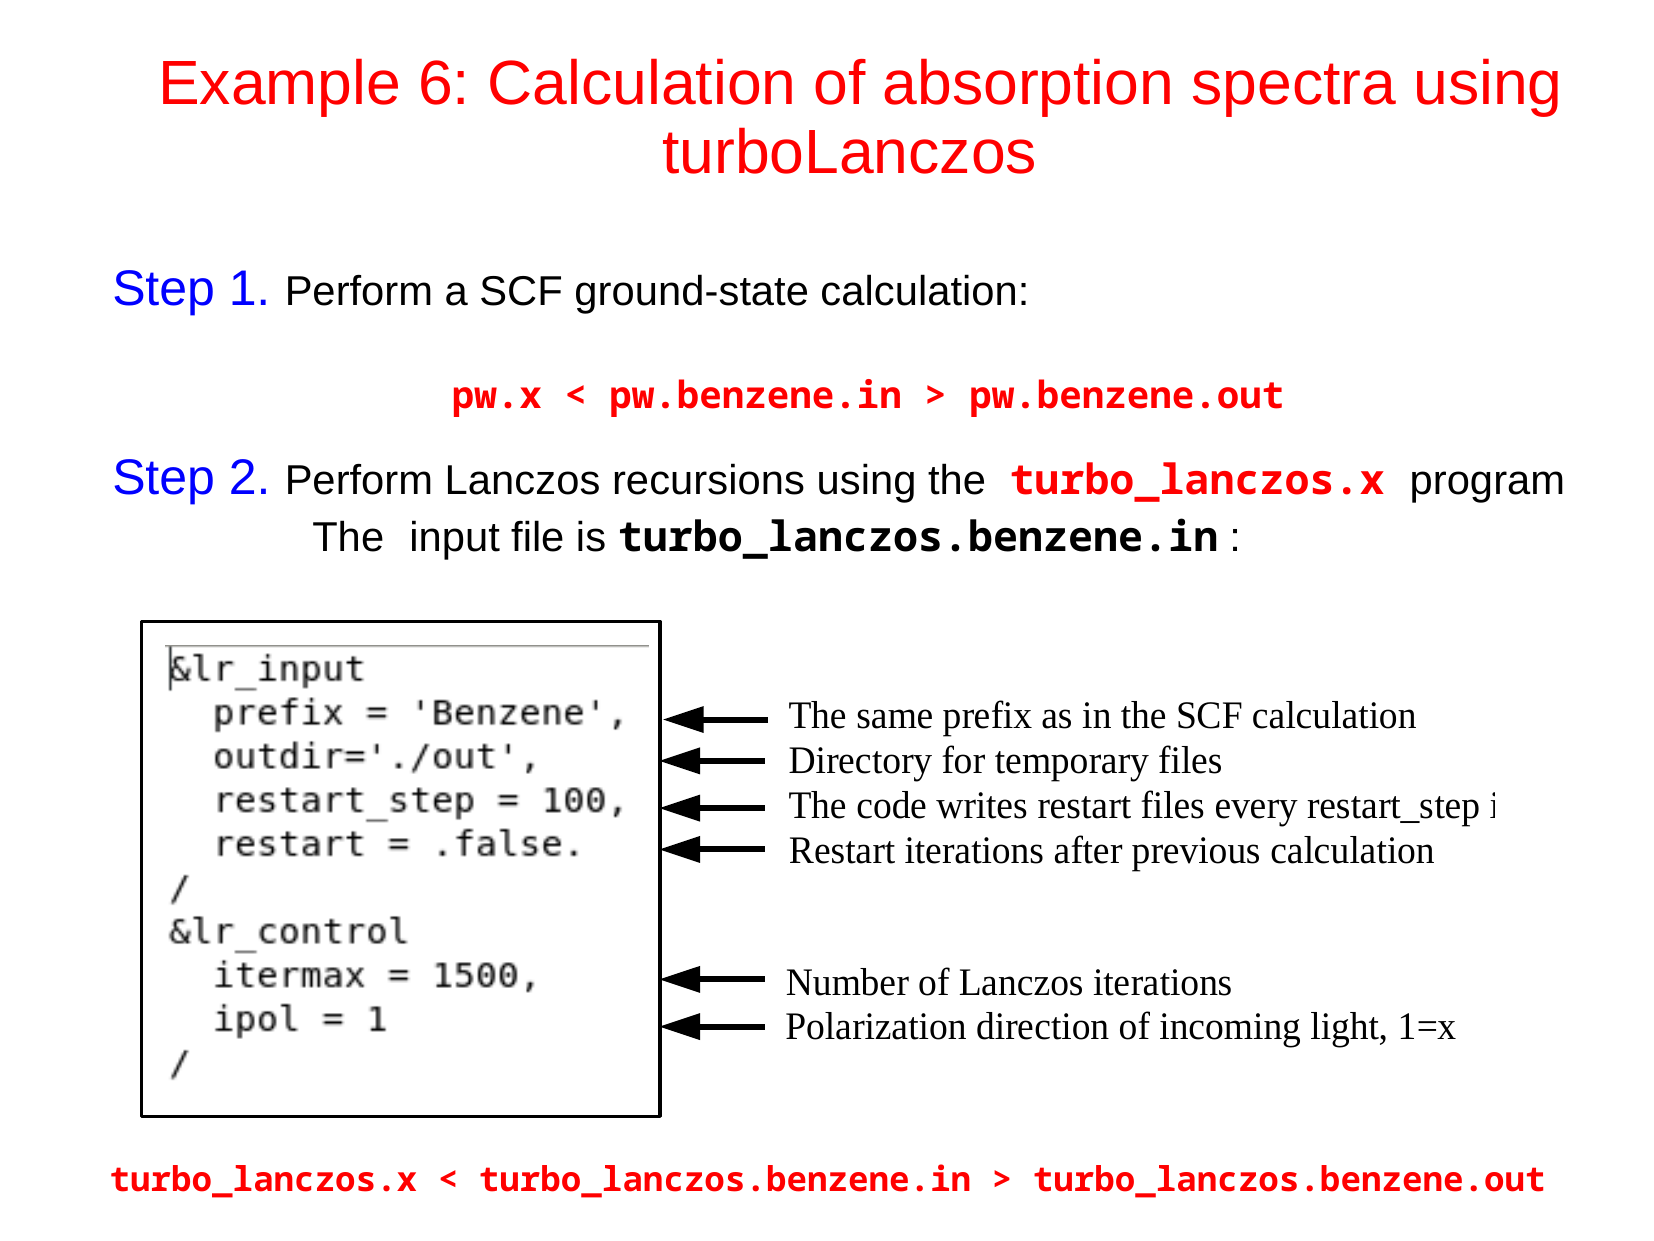

Example 6: Calculation of absorption spectra using turboLanczos
# Step 1. Perform a SCF ground-state calculation:
pw.x < pw.benzene.in > pw.benzene.out
Step 2. Perform Lanczos recursions using the turbo_lanczos.x program The input file is turbo_lanczos.benzene.in :
turbo_lanczos.x < turbo_lanczos.benzene.in > turbo_lanczos.benzene.out